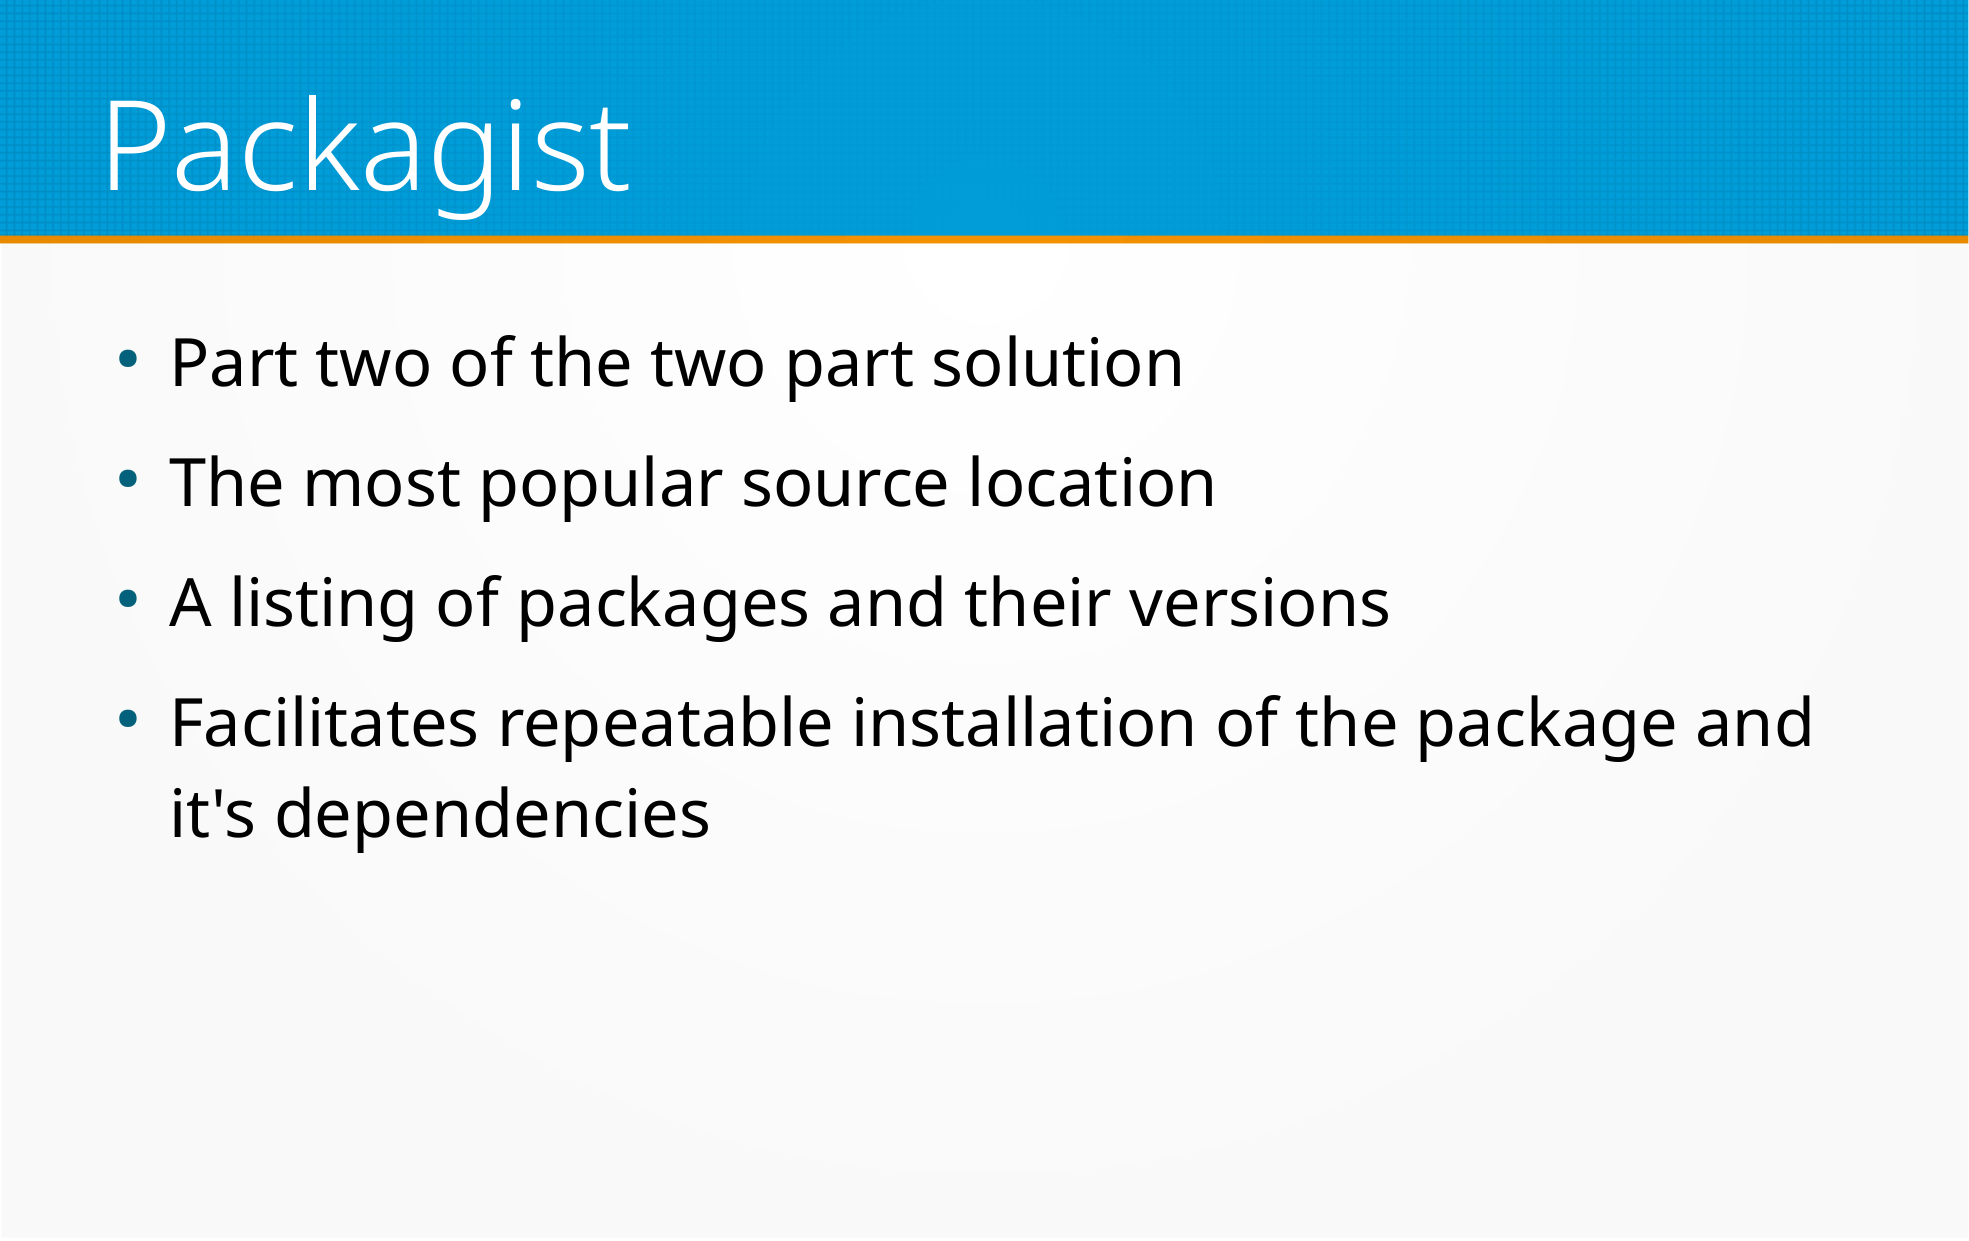

# Packagist
Part two of the two part solution
The most popular source location
A listing of packages and their versions
Facilitates repeatable installation of the package and it's dependencies